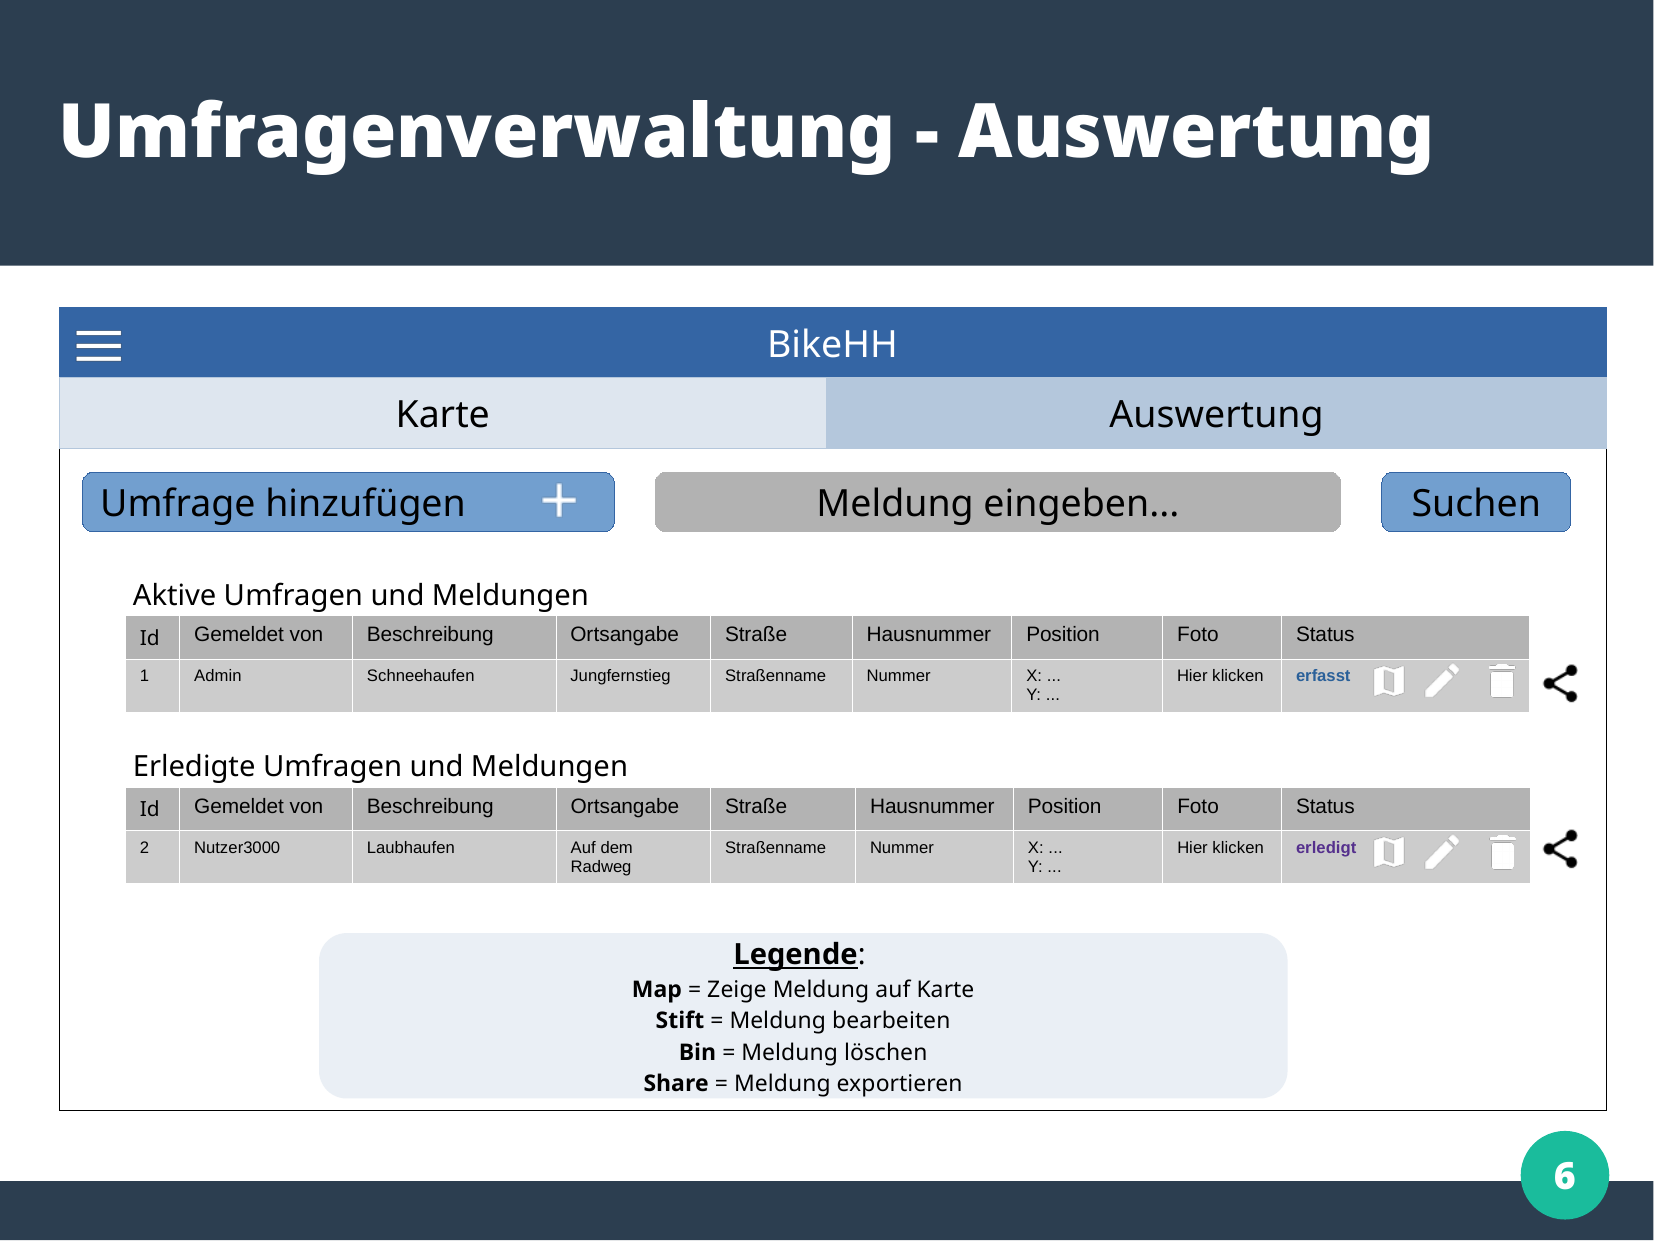

# Umfragenverwaltung - Auswertung
BikeHH
Karte
Auswertung
Umfrage hinzufügen
Meldung eingeben...
Suchen
Aktive Umfragen und Meldungen
| Id | Gemeldet von | Beschreibung | Ortsangabe | Straße | Hausnummer | Position | Foto | Status |
| --- | --- | --- | --- | --- | --- | --- | --- | --- |
| 1 | Admin | Schneehaufen | Jungfernstieg | Straßenname | Nummer | X: ... Y: ... | Hier klicken | erfasst |
Erledigte Umfragen und Meldungen
| Id | Gemeldet von | Beschreibung | Ortsangabe | Straße | Hausnummer | Position | Foto | Status |
| --- | --- | --- | --- | --- | --- | --- | --- | --- |
| 2 | Nutzer3000 | Laubhaufen | Auf dem Radweg | Straßenname | Nummer | X: ... Y: ... | Hier klicken | erledigt |
Legende:
Map = Zeige Meldung auf Karte
Stift = Meldung bearbeiten
Bin = Meldung löschen
Share = Meldung exportieren
6